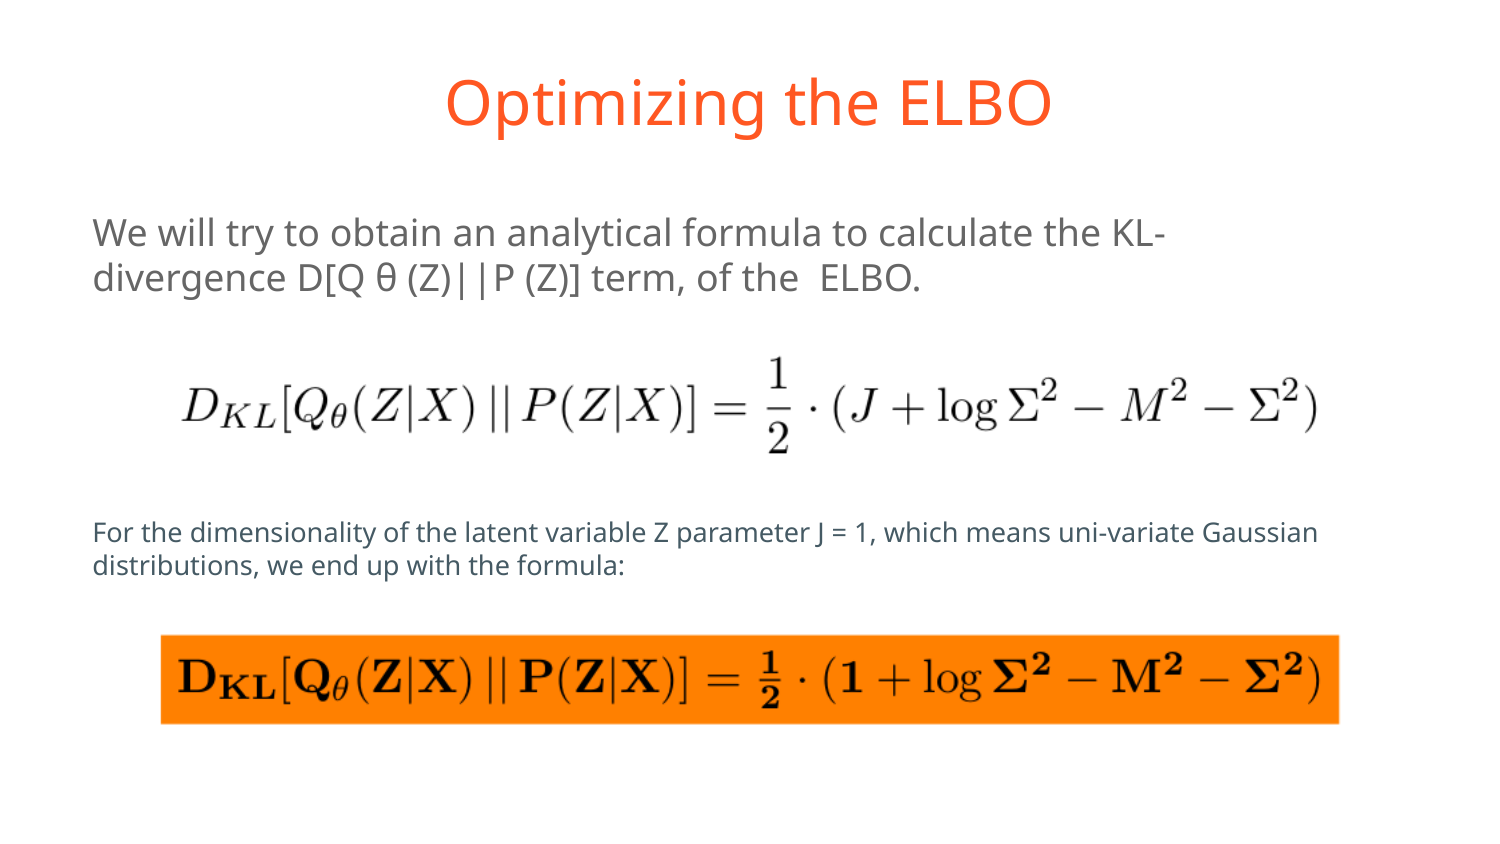

# Optimizing the ELBO
We will try to obtain an analytical formula to calculate the KL-divergence D[Q θ (Z)||P (Z)] term, of the ELBO.
For the dimensionality of the latent variable Z parameter J = 1, which means uni-variate Gaussian distributions, we end up with the formula: